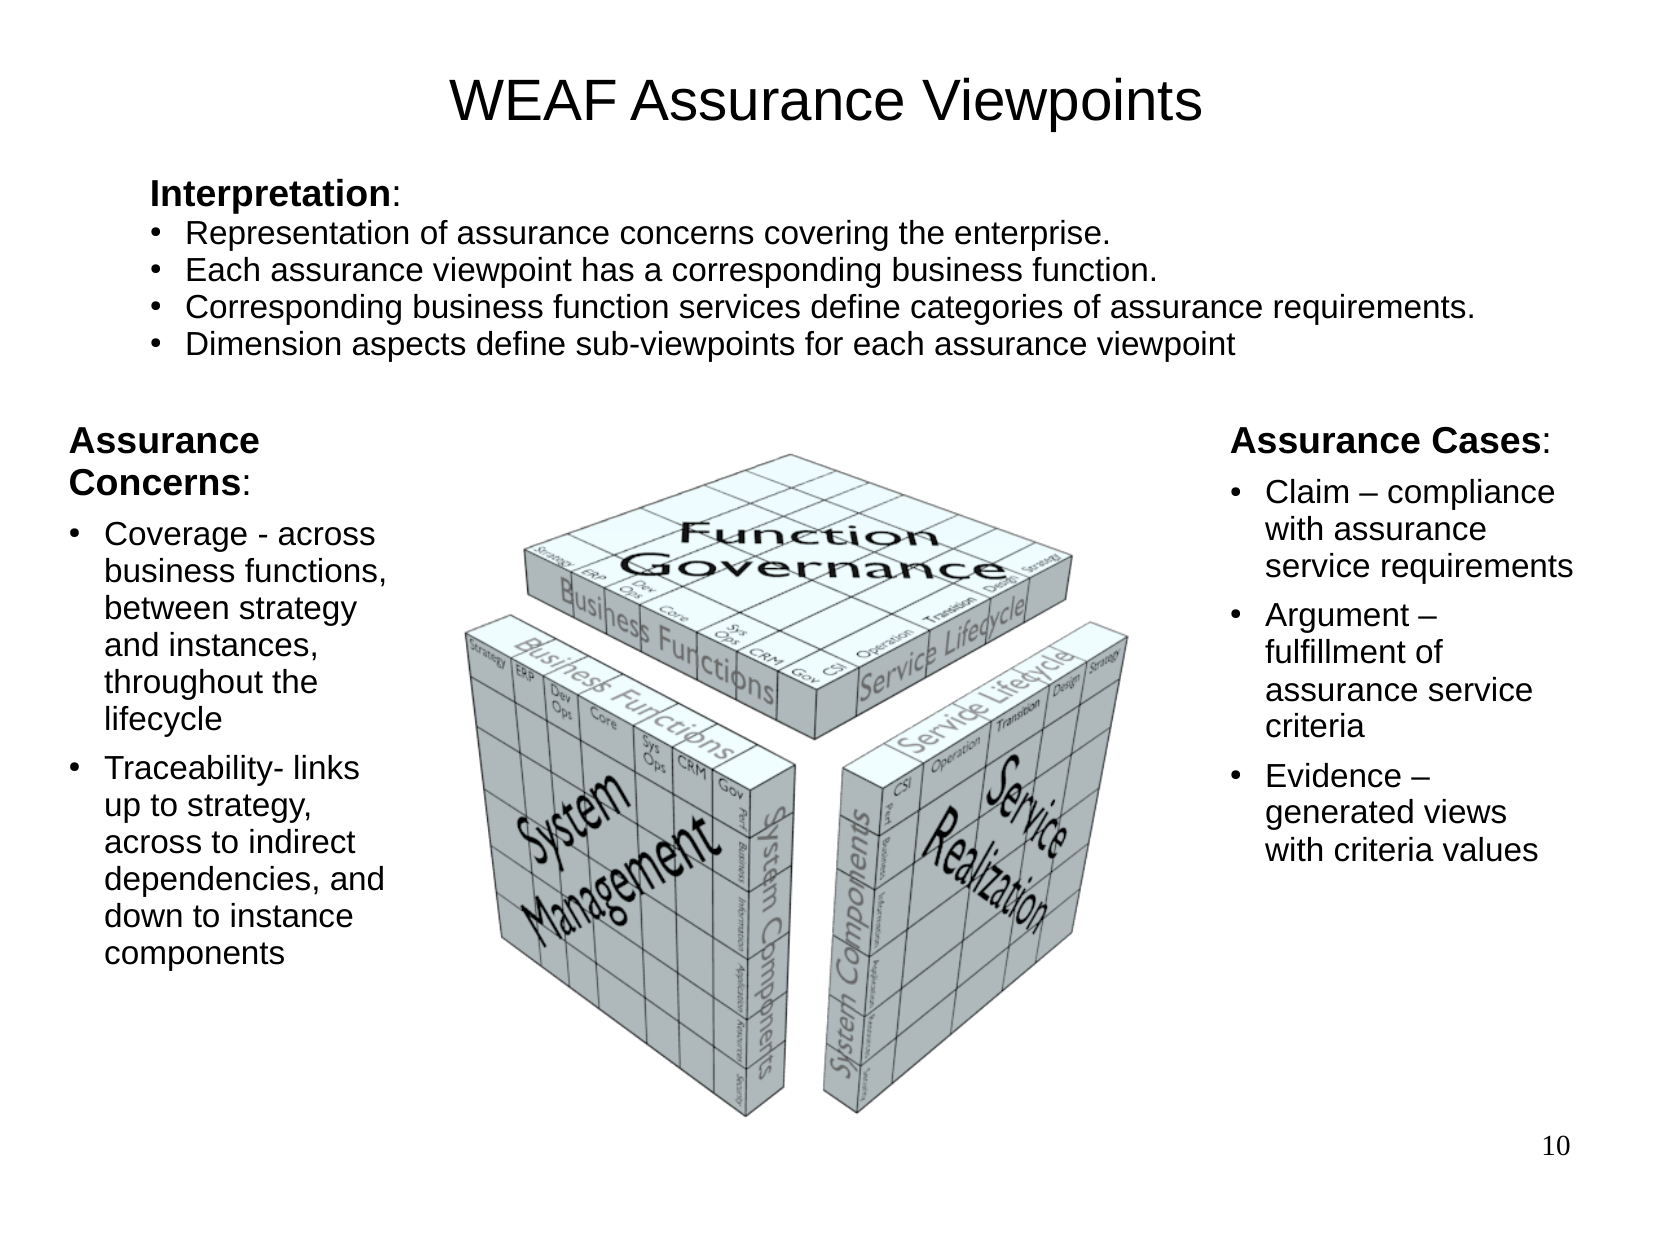

# WEAF Assurance Viewpoints
Interpretation:
Representation of assurance concerns covering the enterprise.
Each assurance viewpoint has a corresponding business function.
Corresponding business function services define categories of assurance requirements.
Dimension aspects define sub-viewpoints for each assurance viewpoint
Assurance Concerns:
Coverage - across business functions, between strategy and instances, throughout the lifecycle
Traceability- links up to strategy, across to indirect dependencies, and down to instance components
Assurance Cases:
Claim – compliance with assurance service requirements
Argument – fulfillment of assurance service criteria
Evidence – generated views with criteria values
10